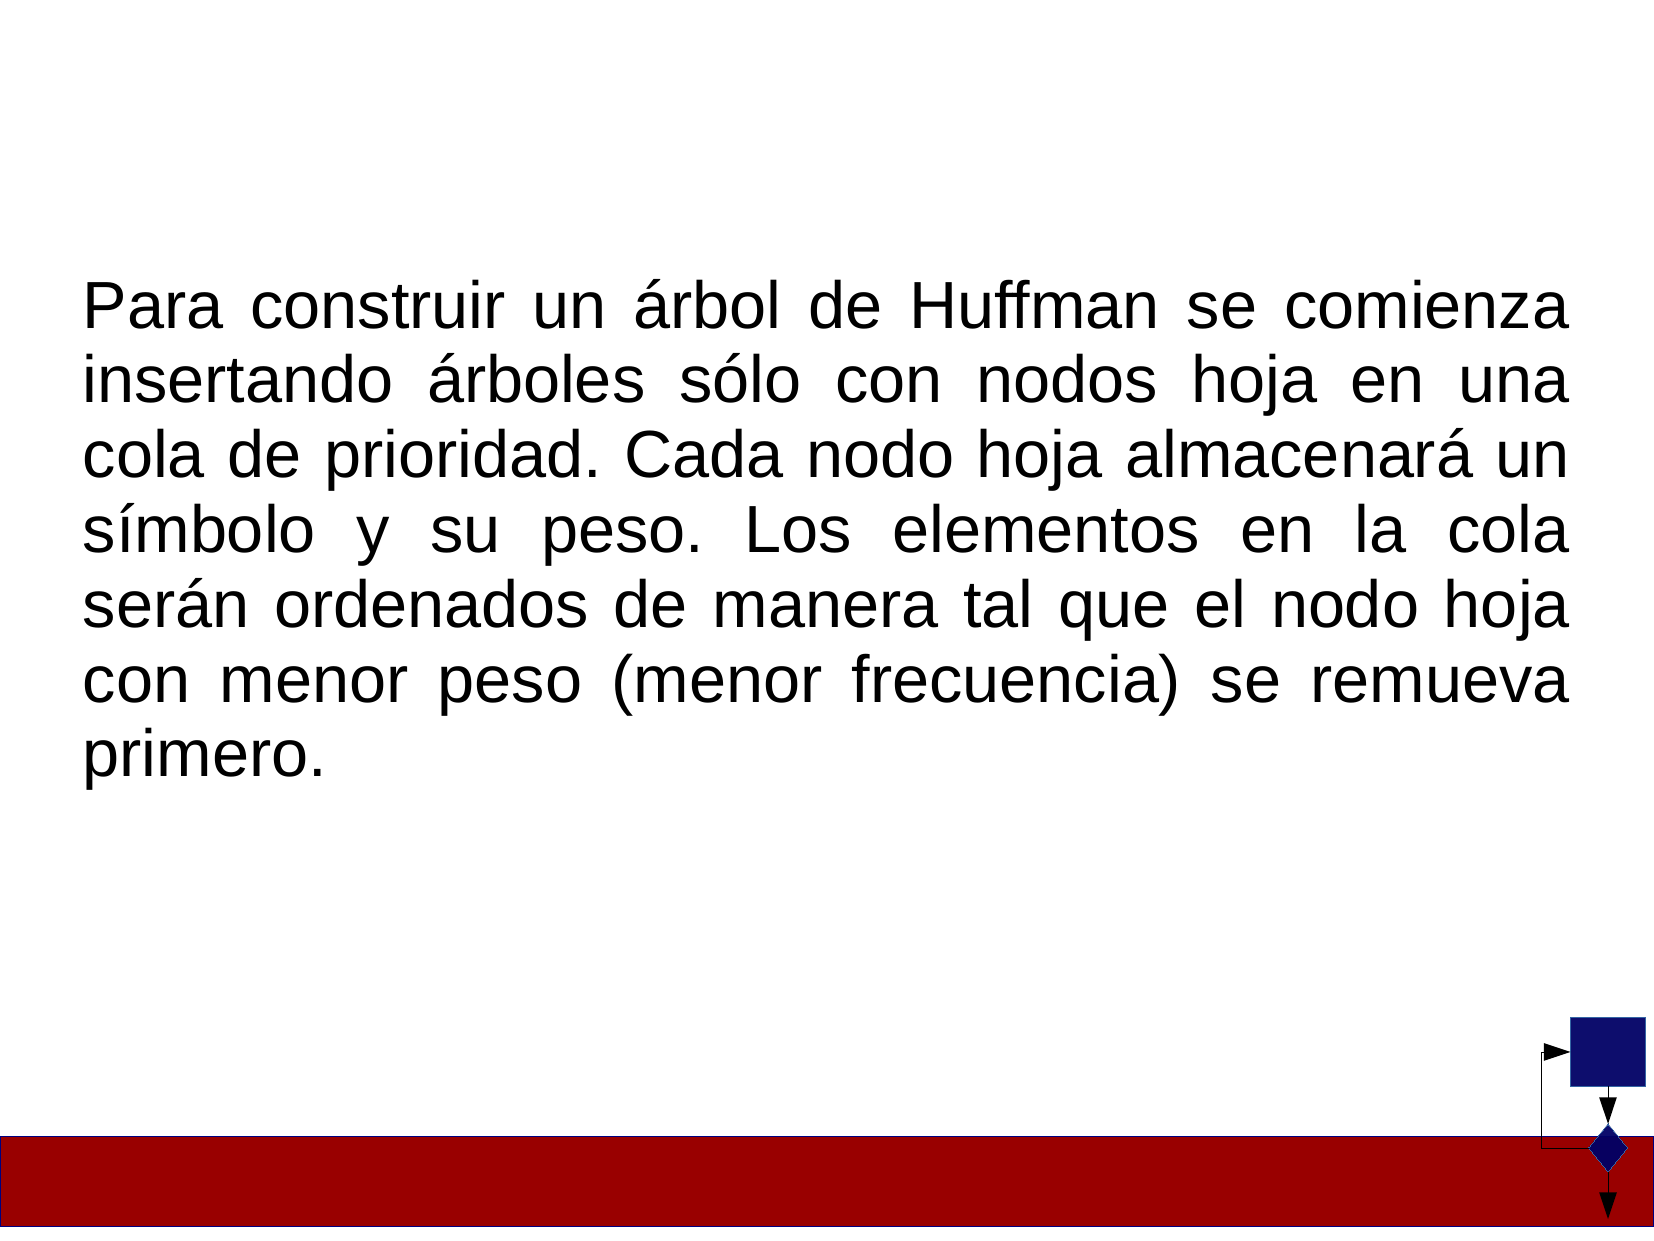

# Para construir un árbol de Huffman se comienza insertando árboles sólo con nodos hoja en una cola de prioridad. Cada nodo hoja almacenará un símbolo y su peso. Los elementos en la cola serán ordenados de manera tal que el nodo hoja con menor peso (menor frecuencia) se remueva primero.